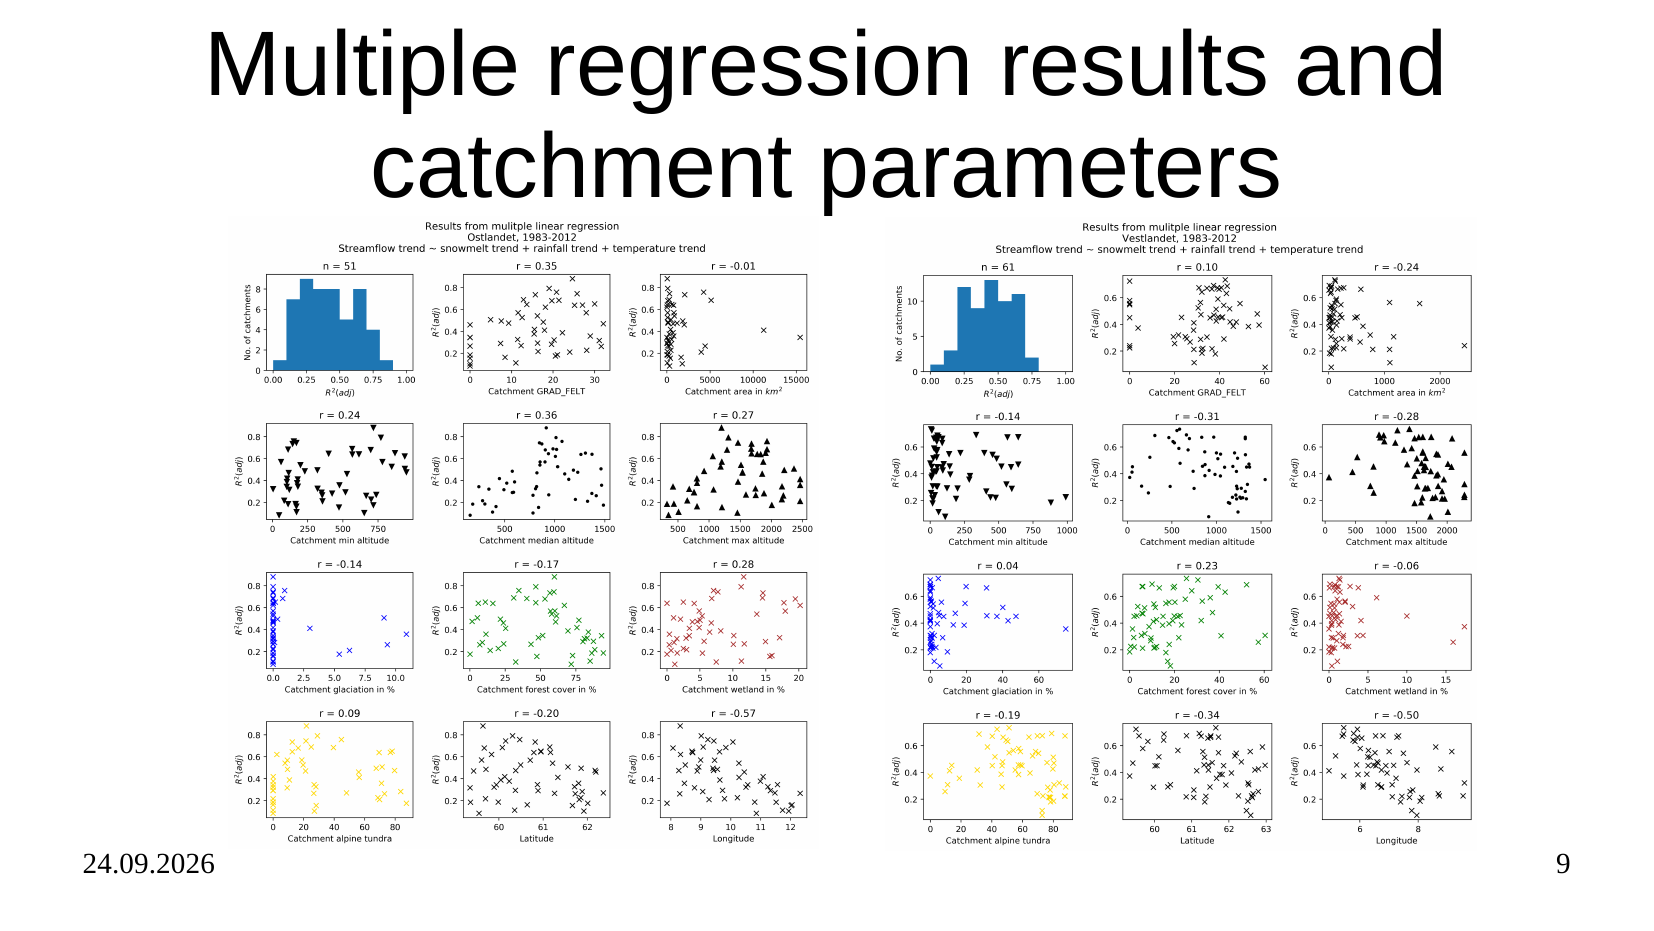

# Multiple regression results and catchment parameters
9